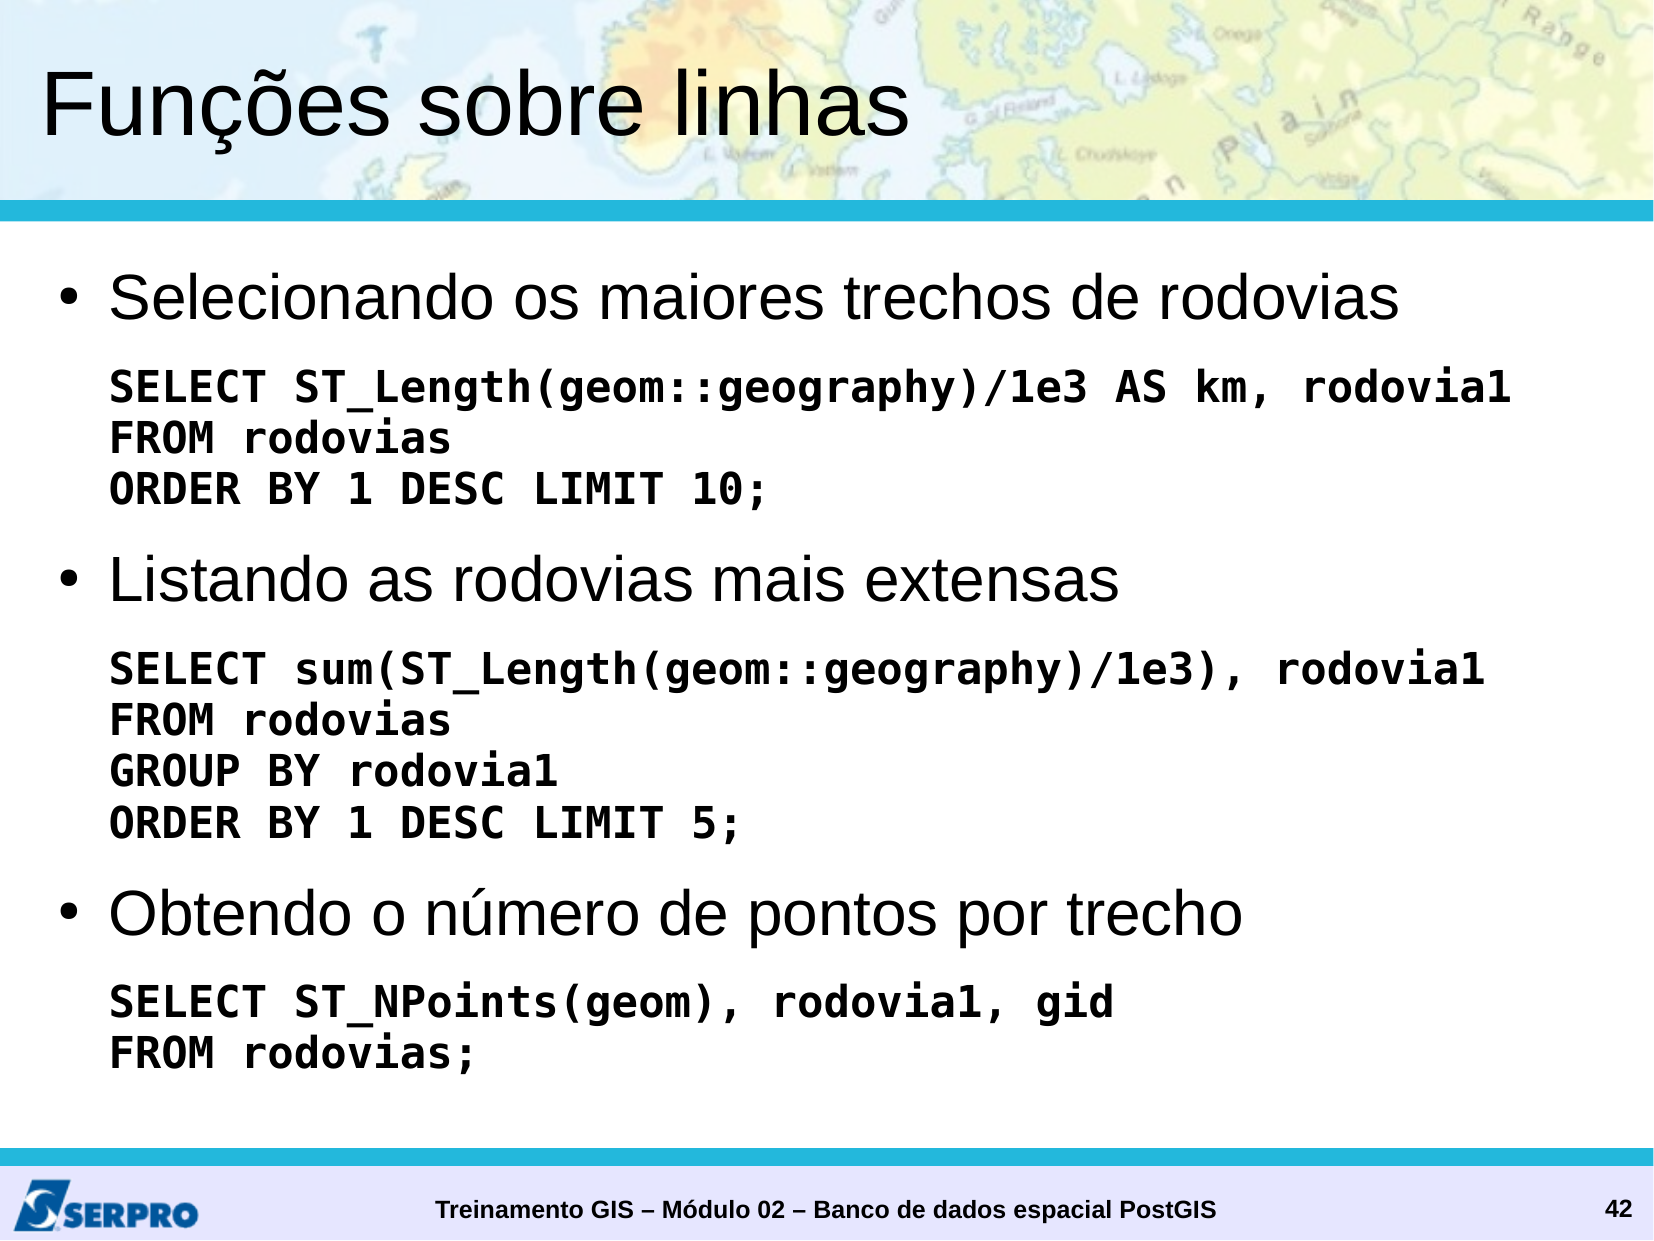

# Funções sobre linhas
Selecionando os maiores trechos de rodovias
SELECT ST_Length(geom::geography)/1e3 AS km, rodovia1
FROM rodovias
ORDER BY 1 DESC LIMIT 10;
Listando as rodovias mais extensas
SELECT sum(ST_Length(geom::geography)/1e3), rodovia1
FROM rodovias
GROUP BY rodovia1
ORDER BY 1 DESC LIMIT 5;
Obtendo o número de pontos por trecho
SELECT ST_NPoints(geom), rodovia1, gid
FROM rodovias;
42
Treinamento GIS – Módulo 02 – Banco de dados espacial PostGIS